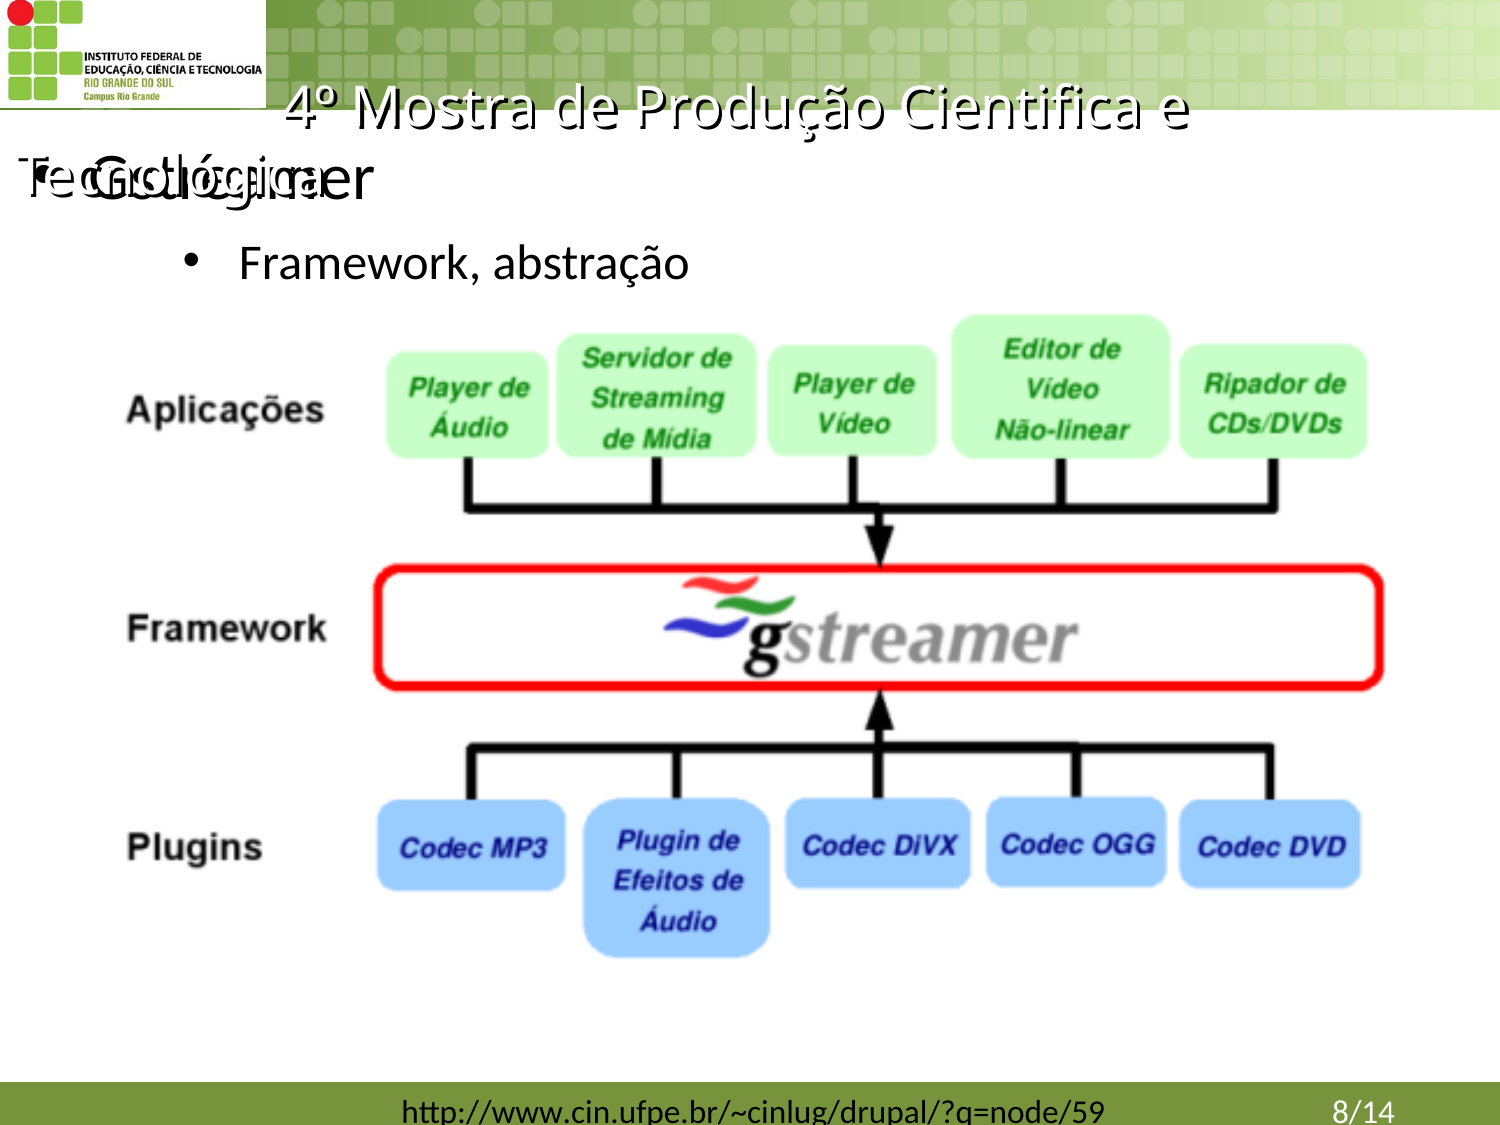

4º Mostra de Produção Cientifica e Tecnológica
# Gstreamer
Framework, abstração
http://www.cin.ufpe.br/~cinlug/drupal/?q=node/59
Streaming de vídeo usando redes TCP/IP em Robótica Móvel